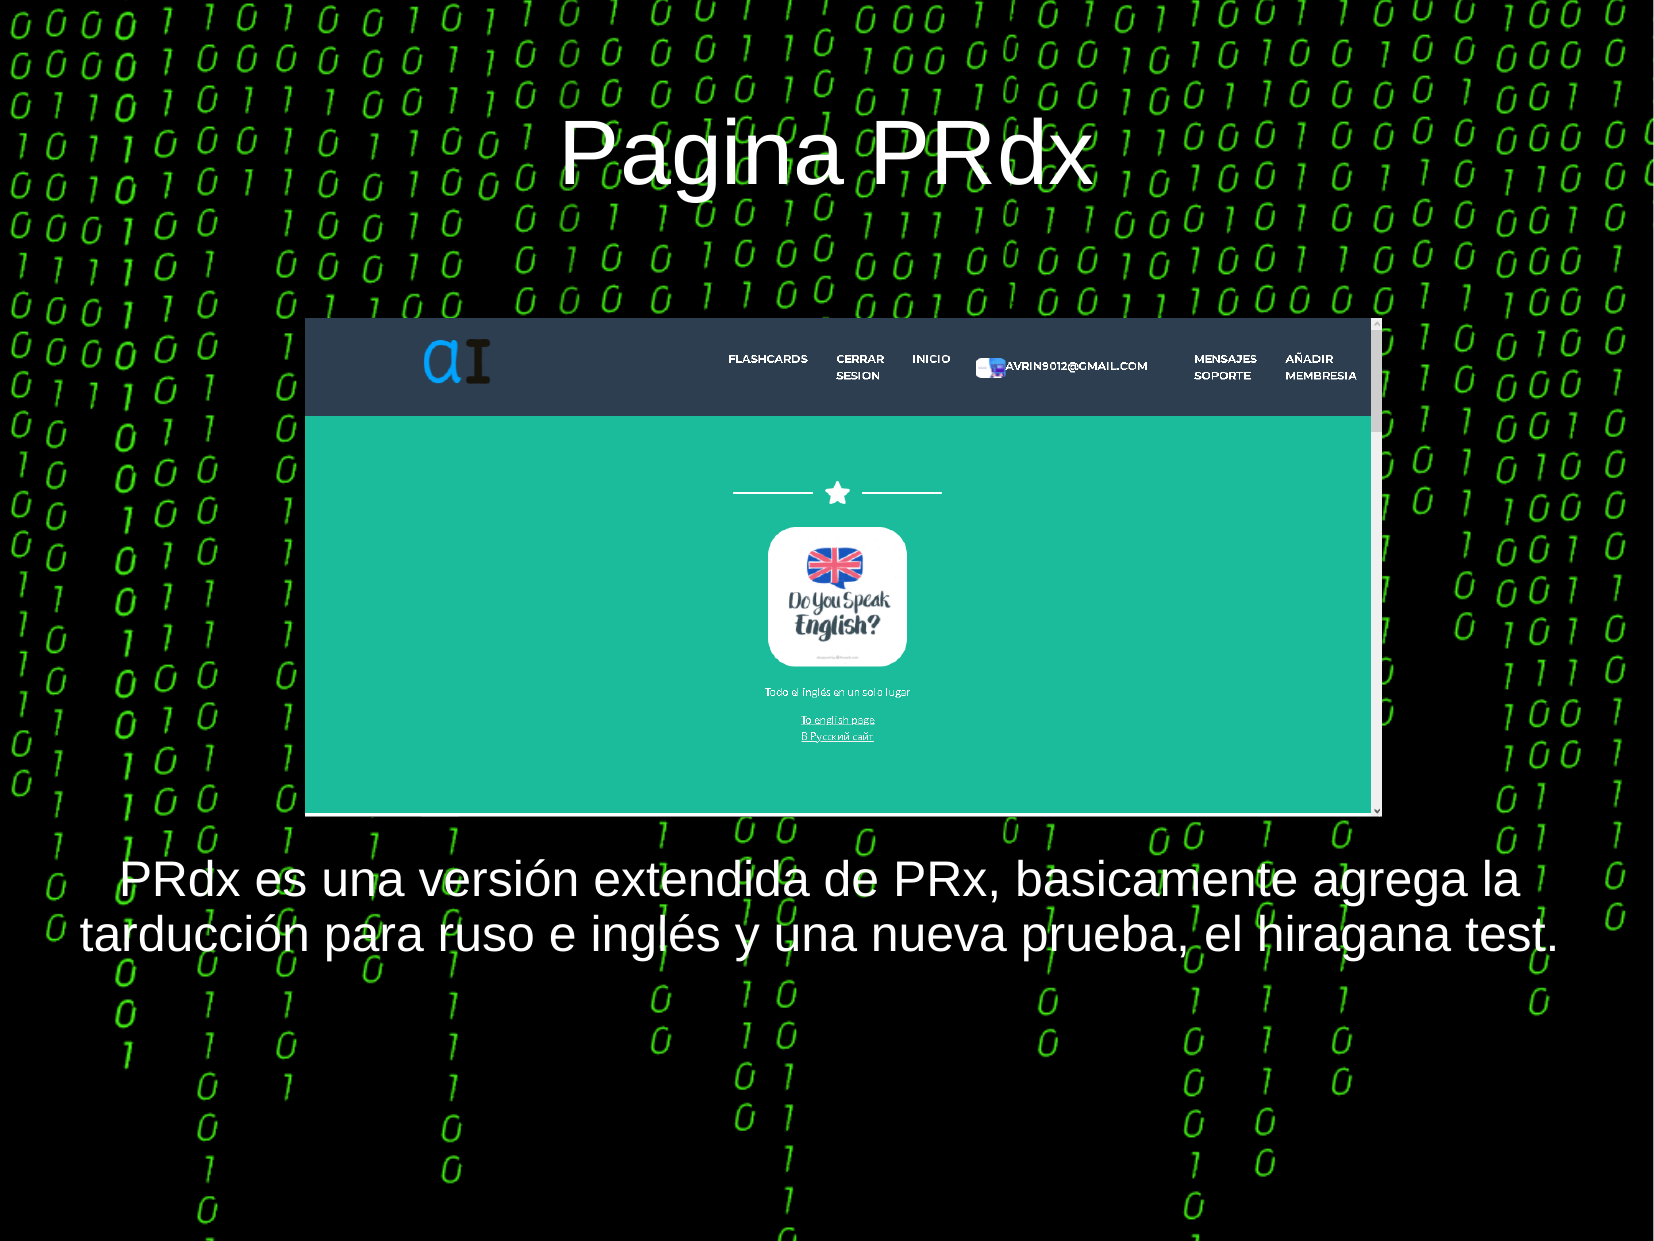

# Pagina PRdx
PRdx es una versión extendida de PRx, basicamente agrega la tarducción para ruso e inglés y una nueva prueba, el hiragana test.